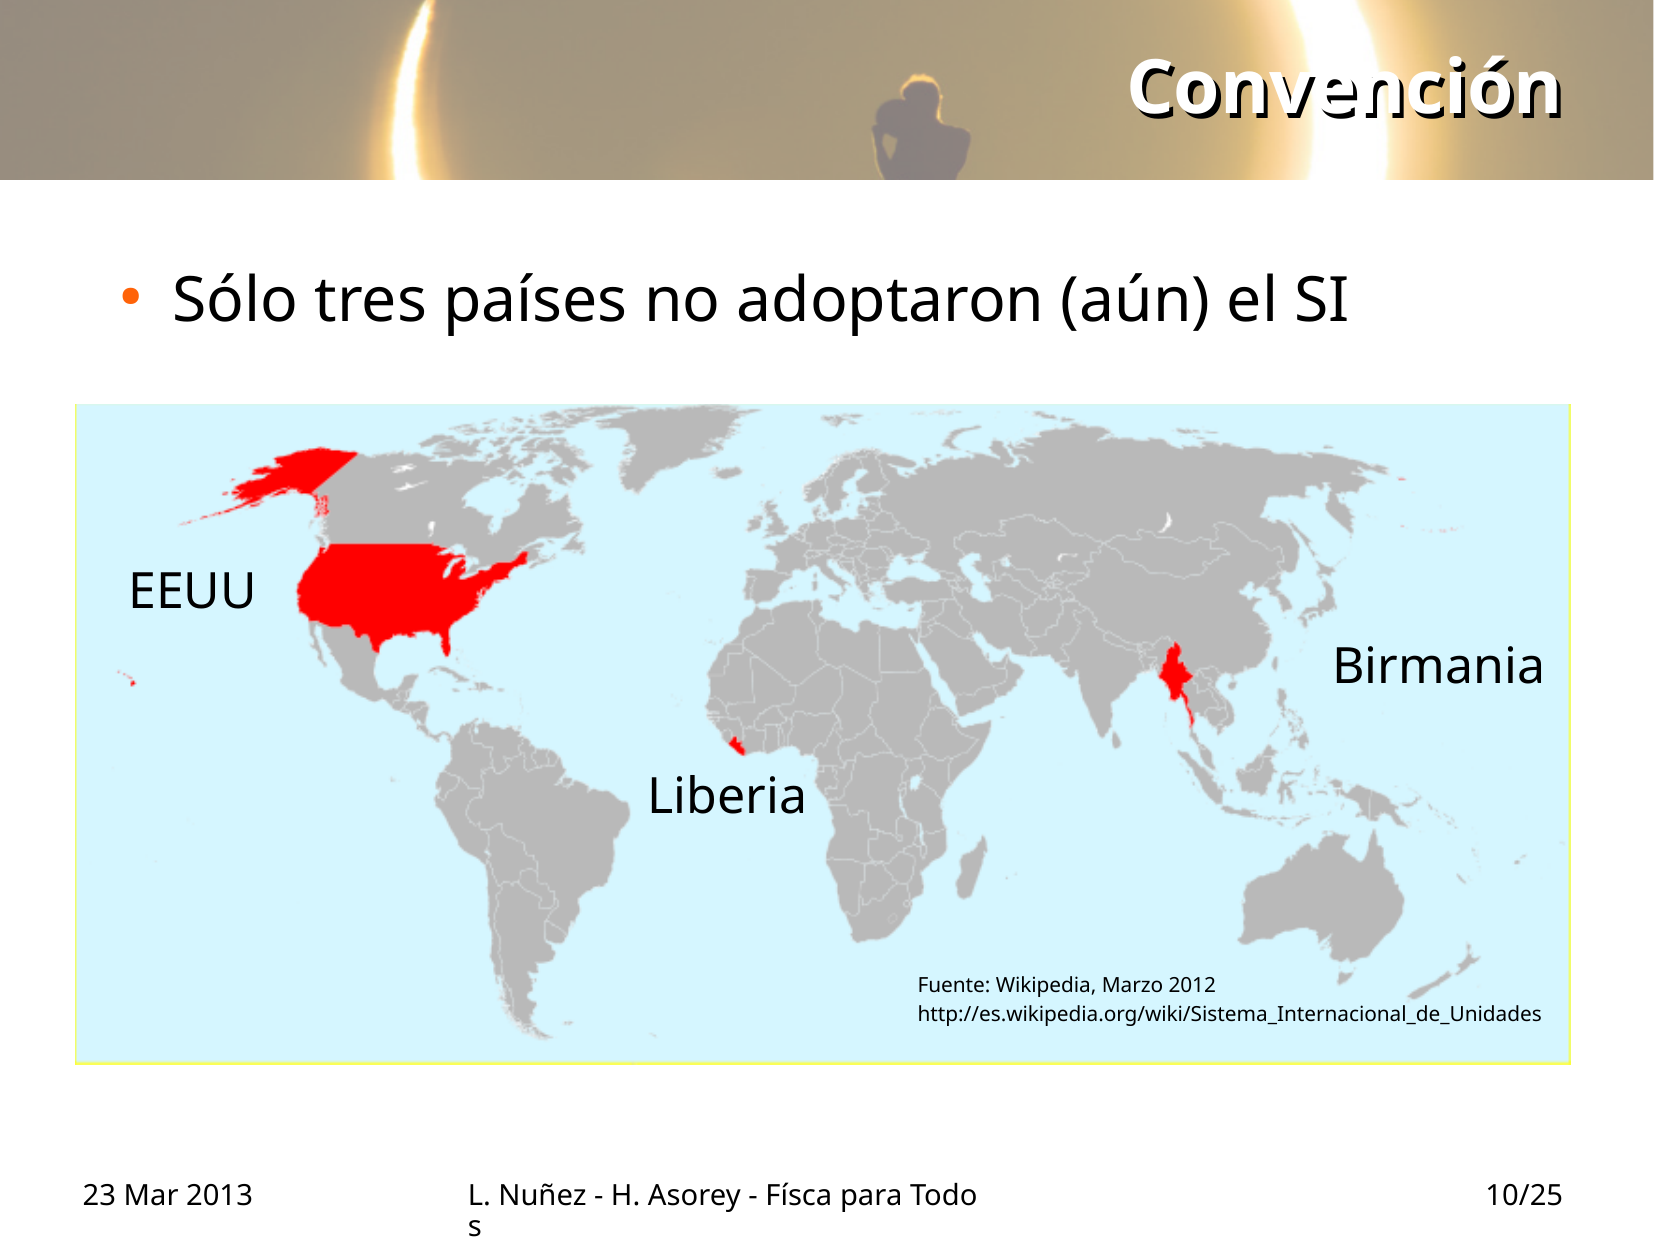

# Convención
Sólo tres países no adoptaron (aún) el SI
EEUU
Birmania
Liberia
Fuente: Wikipedia, Marzo 2012
http://es.wikipedia.org/wiki/Sistema_Internacional_de_Unidades
23 Mar 2013
L. Nuñez - H. Asorey - Físca para Todos
10